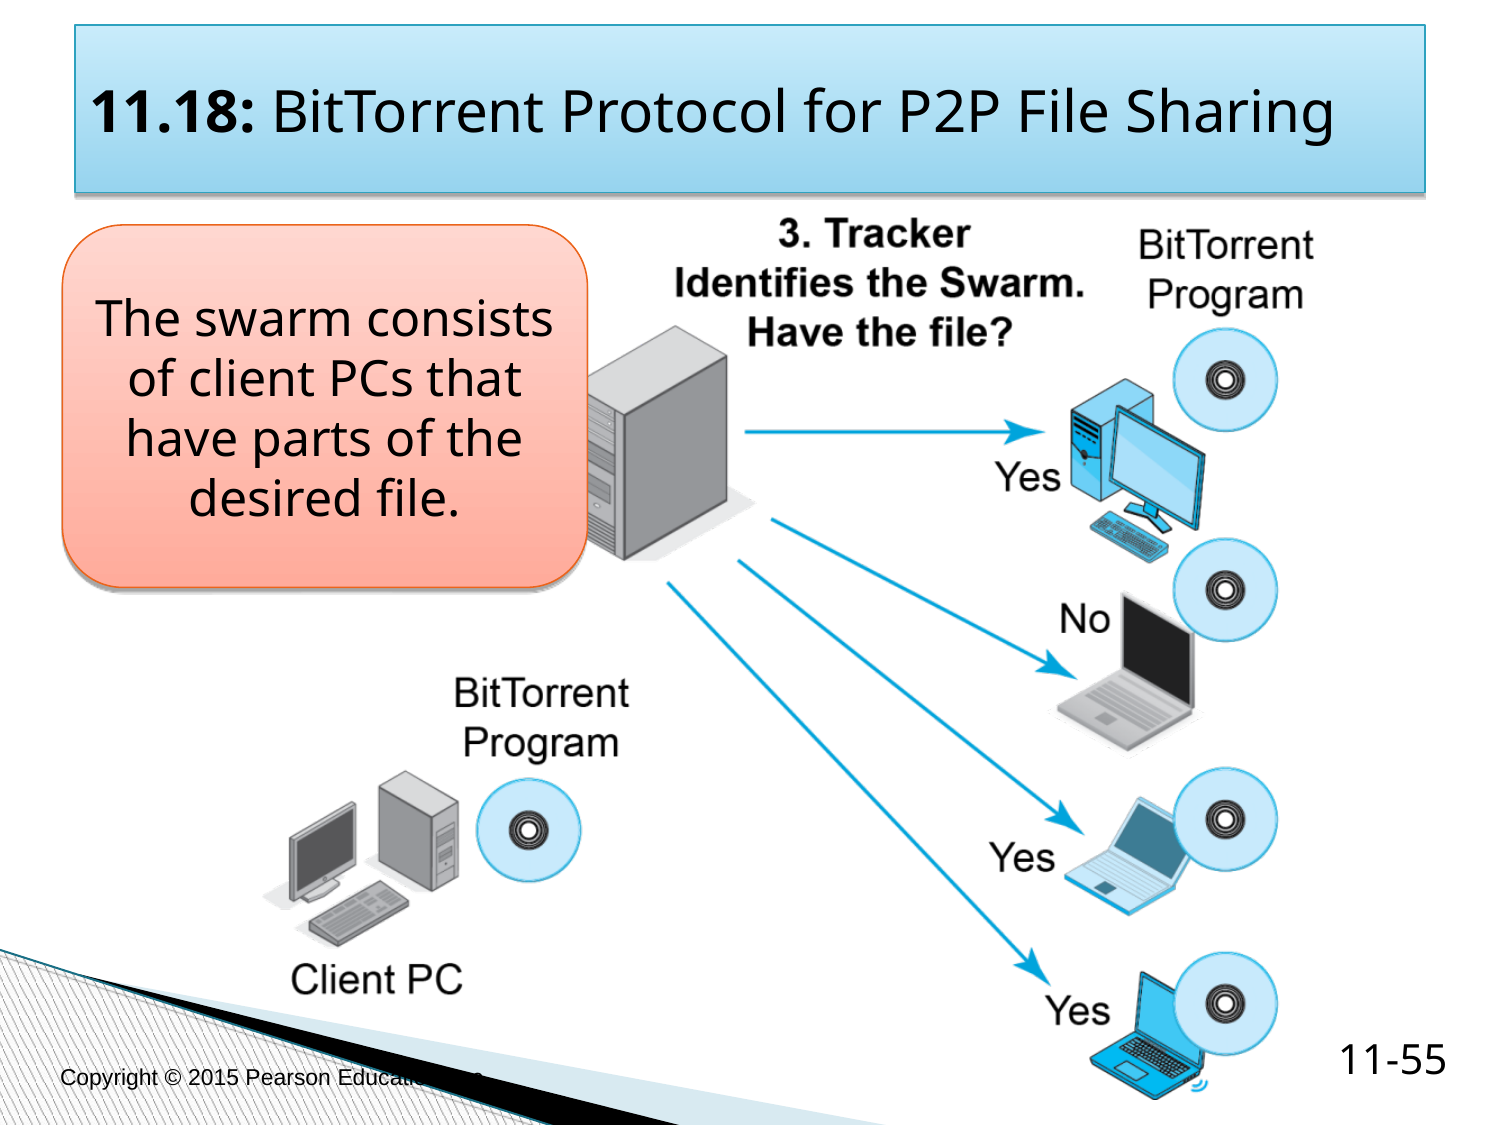

# 11.18: BitTorrent Protocol for P2P File Sharing
The swarm consists of client PCs that have parts of the desired file.
Copyright © 2015 Pearson Education, Inc.